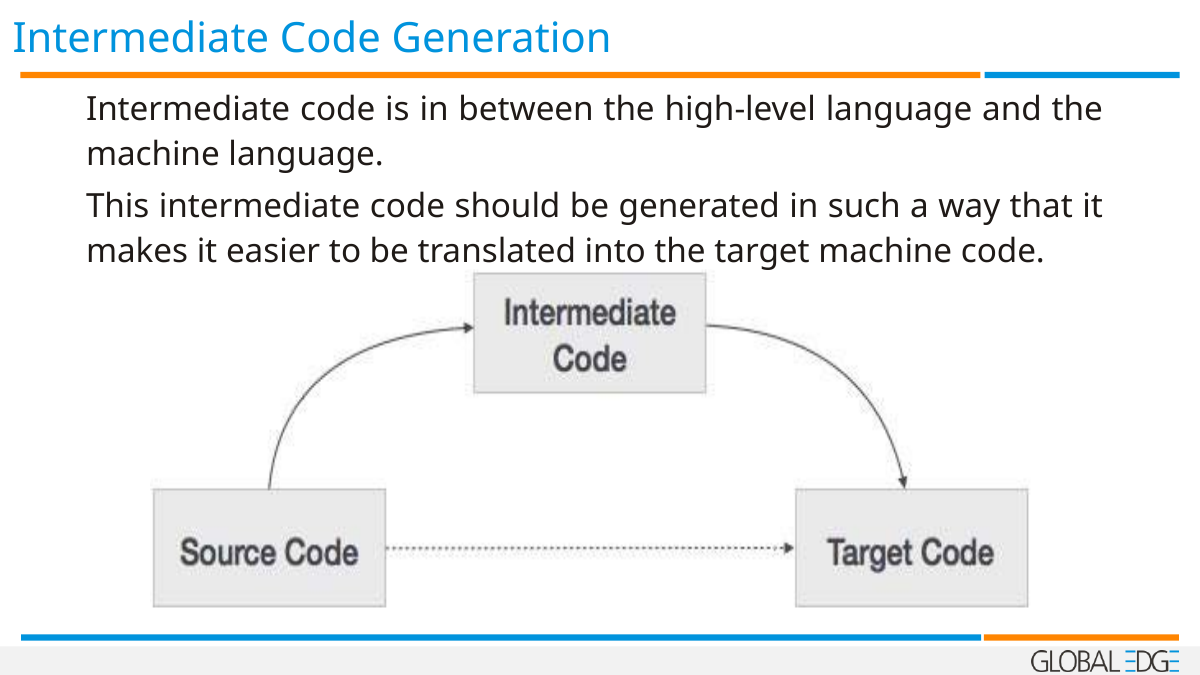

# Intermediate Code Generation
Intermediate code is in between the high-level language and the machine language.
This intermediate code should be generated in such a way that it makes it easier to be translated into the target machine code.